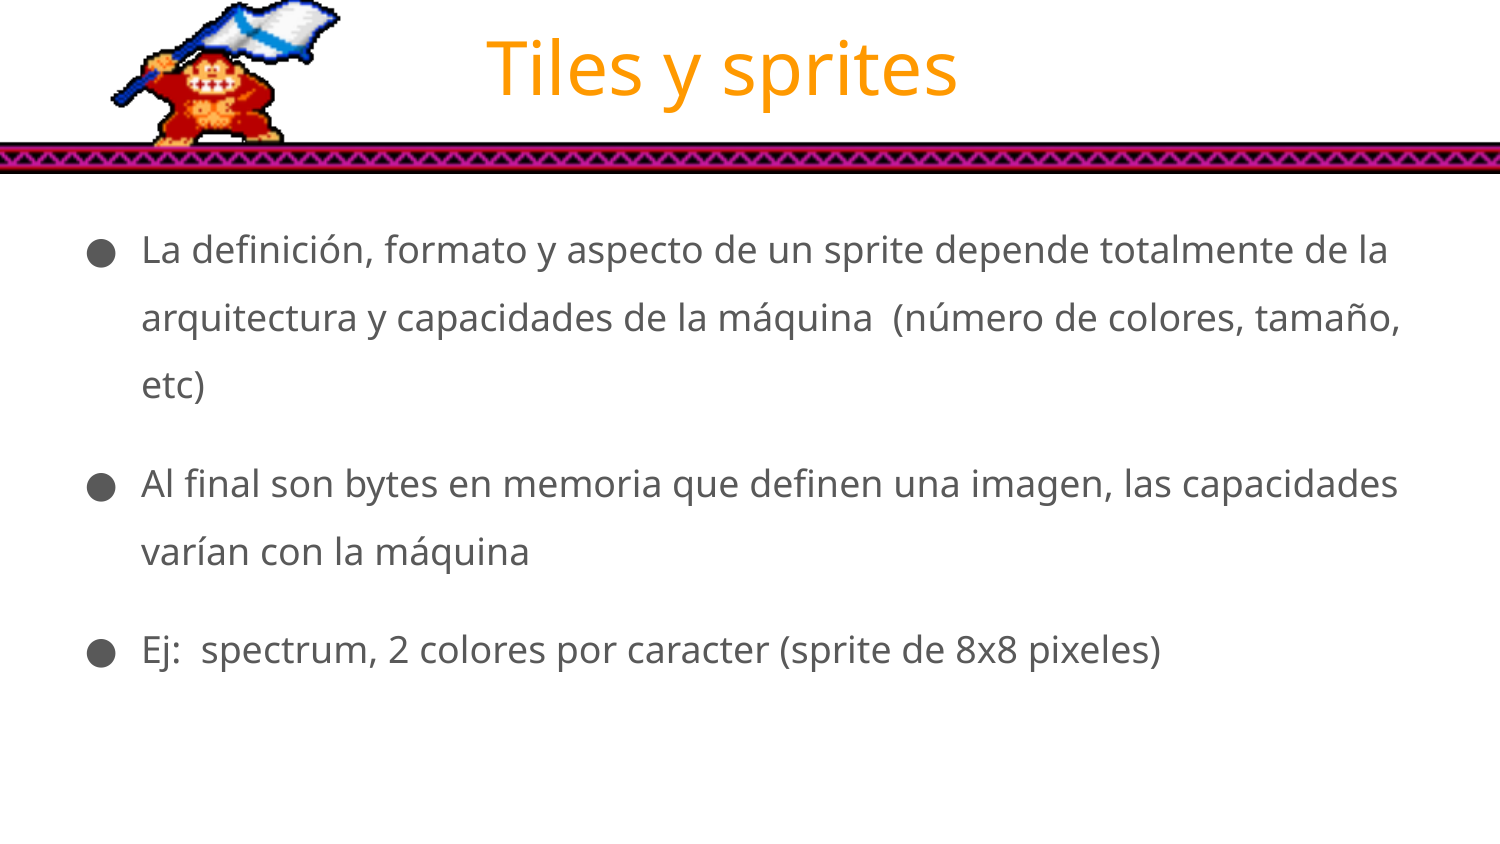

# Tiles y sprites
La definición, formato y aspecto de un sprite depende totalmente de la arquitectura y capacidades de la máquina (número de colores, tamaño, etc)
Al final son bytes en memoria que definen una imagen, las capacidades varían con la máquina
Ej: spectrum, 2 colores por caracter (sprite de 8x8 pixeles)
https://opensource.com/article/18/4/easy-2d-game-creation-python-and-arcade